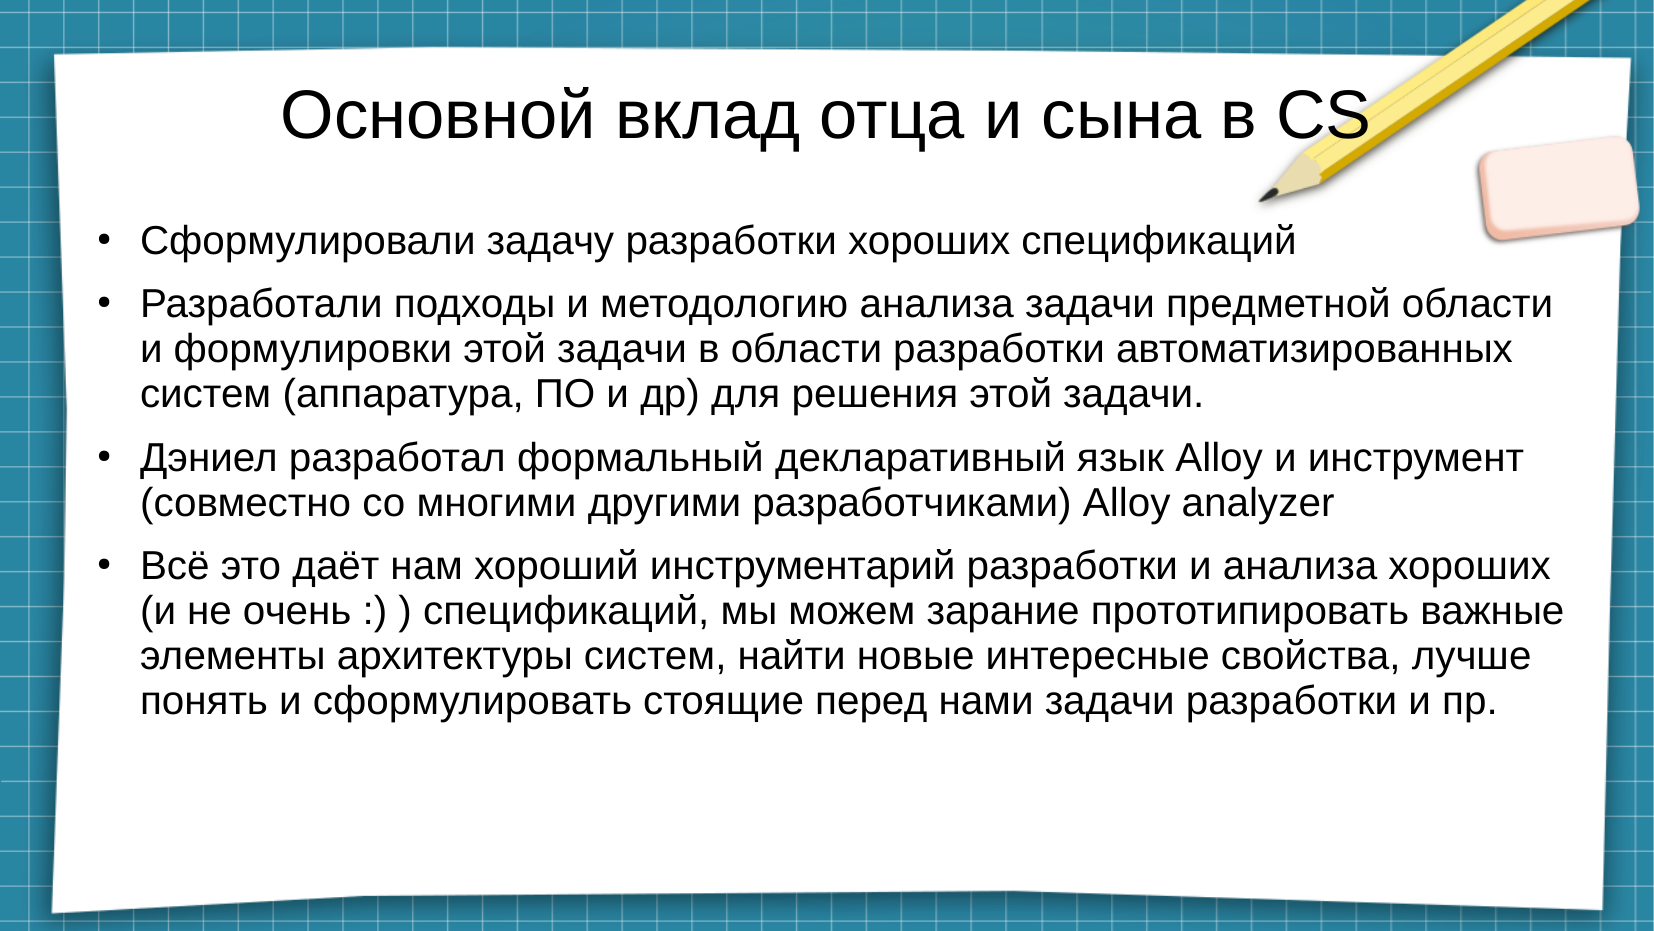

# Основной вклад отца и сына в CS
Сформулировали задачу разработки хороших спецификаций
Разработали подходы и методологию анализа задачи предметной области и формулировки этой задачи в области разработки автоматизированных систем (аппаратура, ПО и др) для решения этой задачи.
Дэниел разработал формальный декларативный язык Alloy и инструмент (совместно со многими другими разработчиками) Alloy analyzer
Всё это даёт нам хороший инструментарий разработки и анализа хороших (и не очень :) ) спецификаций, мы можем зарание прототипировать важные элементы архитектуры систем, найти новые интересные свойства, лучше понять и сформулировать стоящие перед нами задачи разработки и пр.